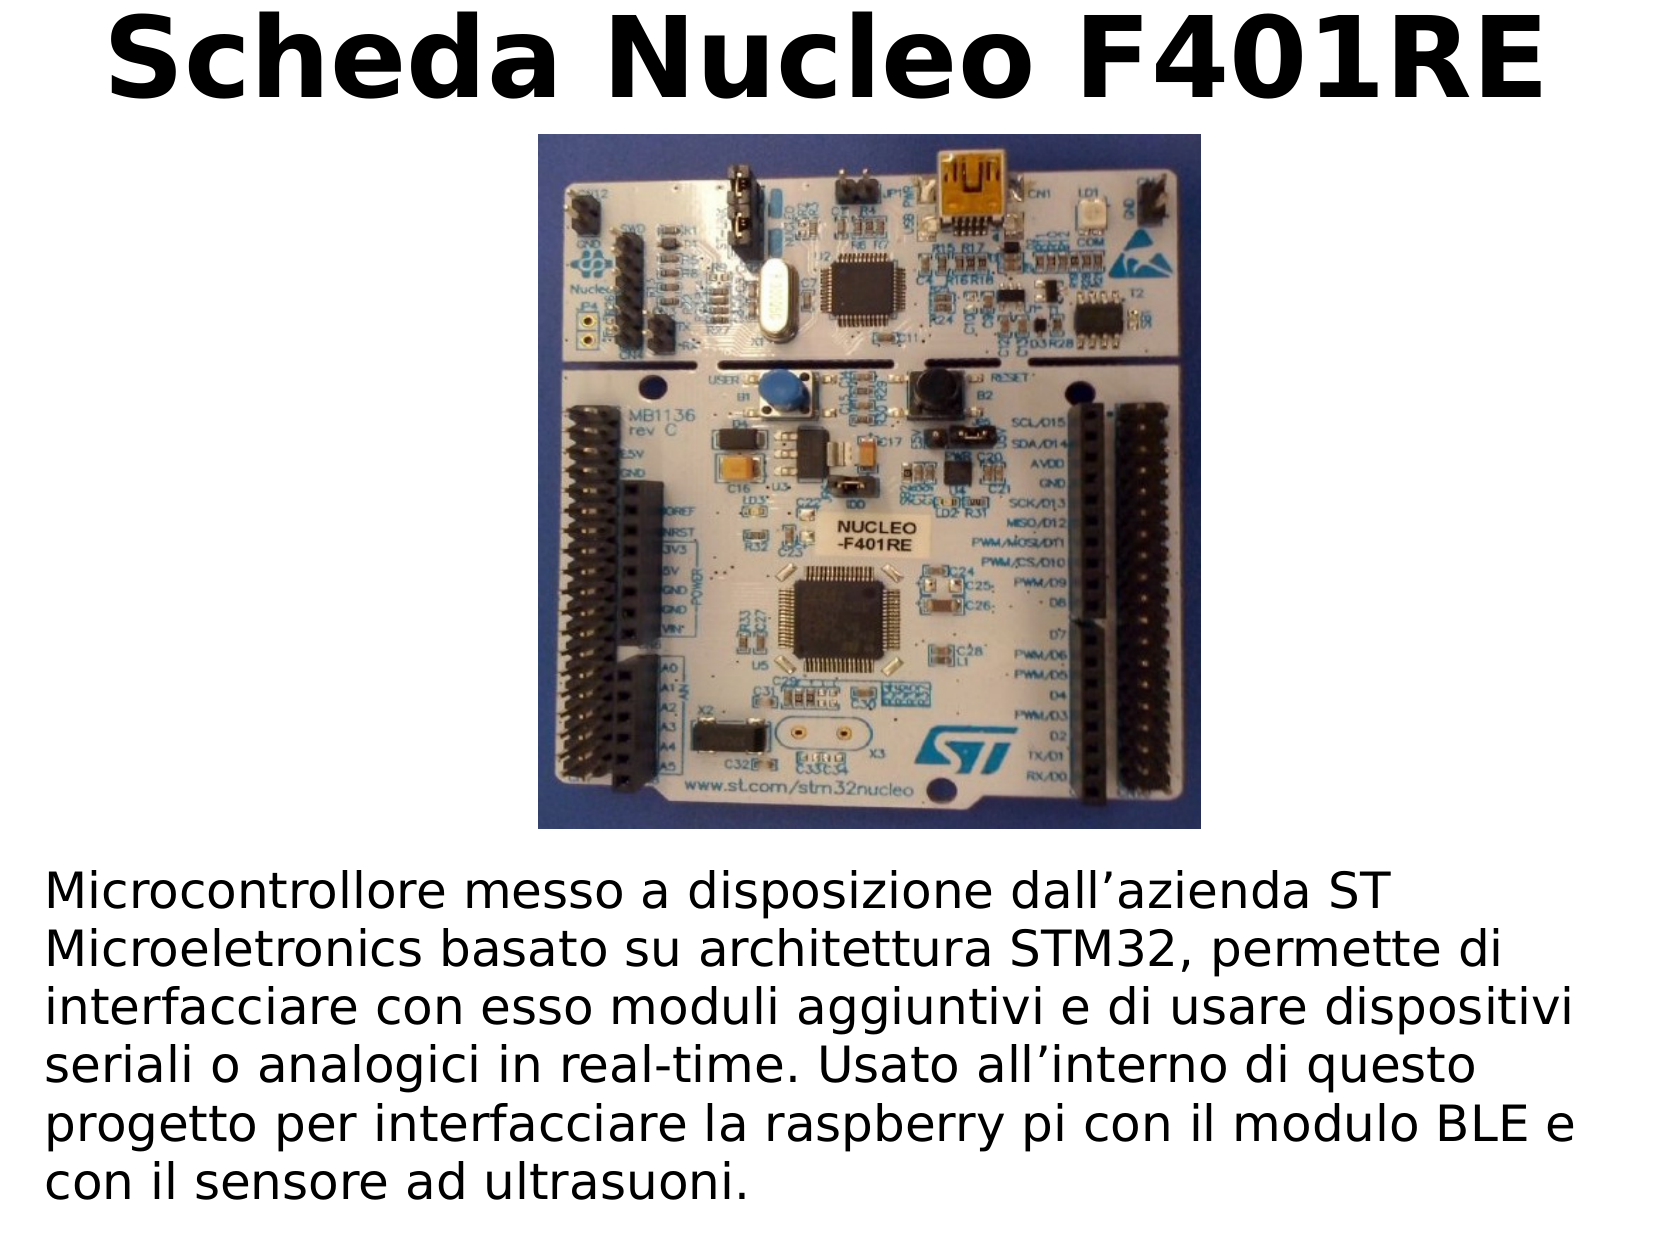

# Scheda Nucleo F401RE
Microcontrollore messo a disposizione dall’azienda ST Microeletronics basato su architettura STM32, permette di interfacciare con esso moduli aggiuntivi e di usare dispositivi seriali o analogici in real-time. Usato all’interno di questo progetto per interfacciare la raspberry pi con il modulo BLE e con il sensore ad ultrasuoni.